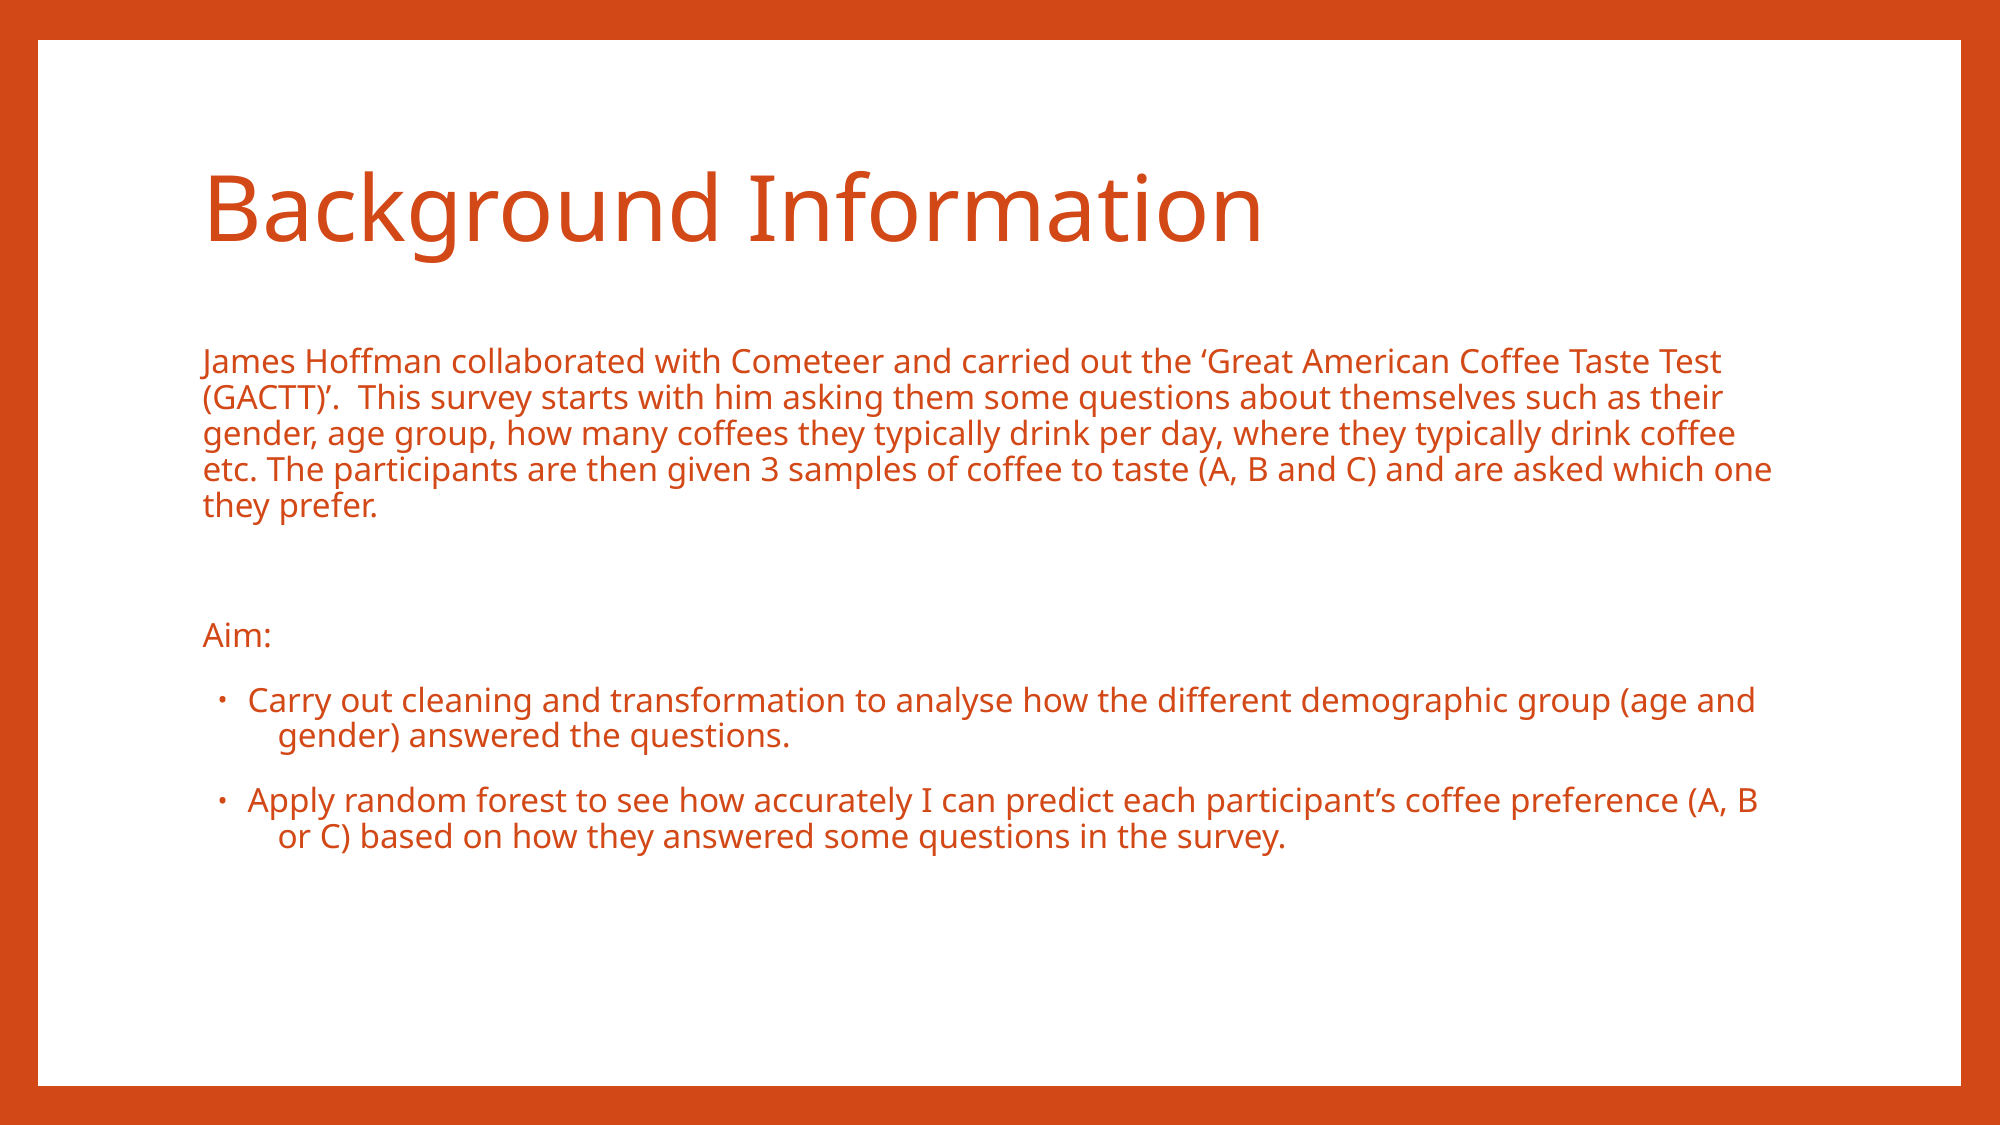

# Background Information
James Hoffman collaborated with Cometeer and carried out the ‘Great American Coffee Taste Test (GACTT)’. This survey starts with him asking them some questions about themselves such as their gender, age group, how many coffees they typically drink per day, where they typically drink coffee etc. The participants are then given 3 samples of coffee to taste (A, B and C) and are asked which one they prefer.
Aim:
Carry out cleaning and transformation to analyse how the different demographic group (age and gender) answered the questions.
Apply random forest to see how accurately I can predict each participant’s coffee preference (A, B or C) based on how they answered some questions in the survey.